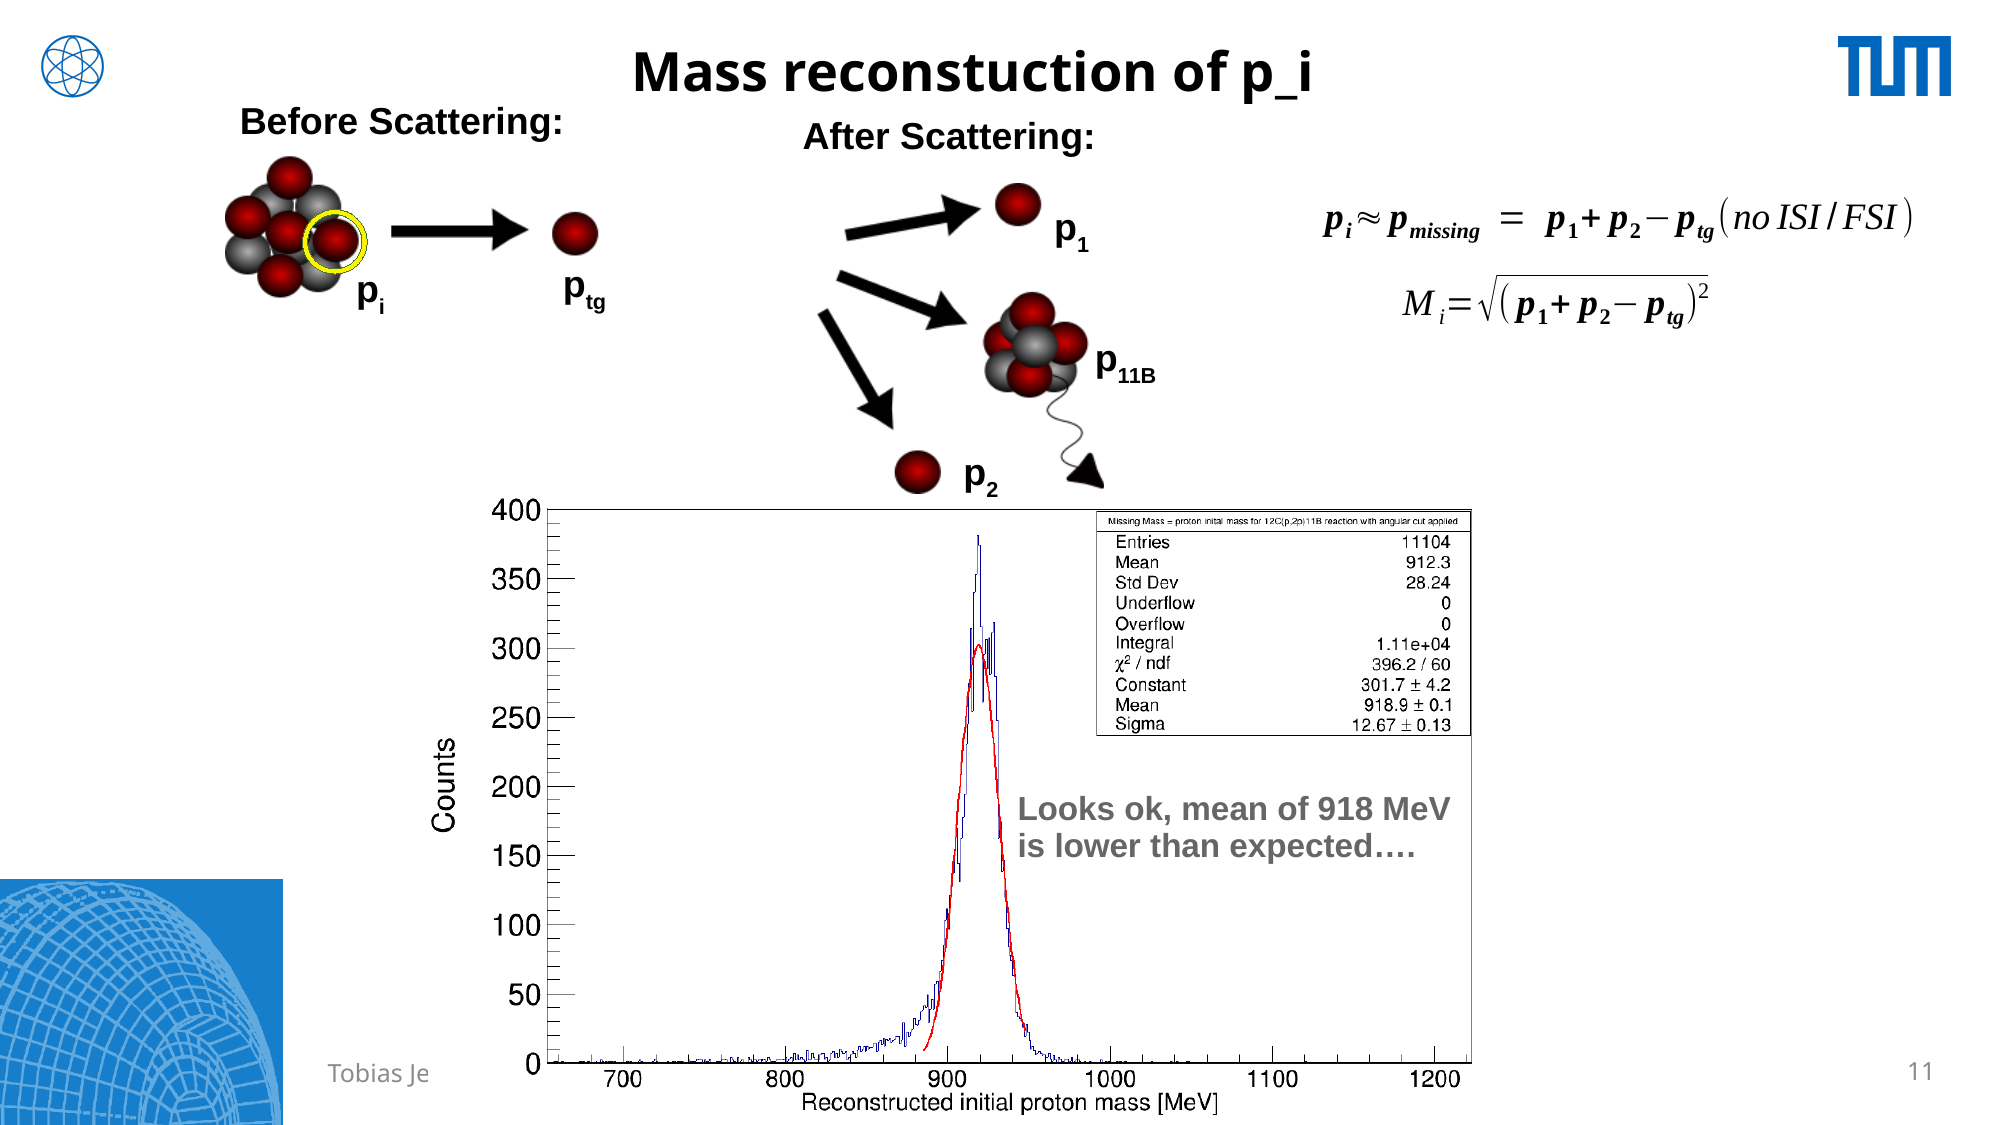

# Mass reconstuction of p_i
Before Scattering:
After Scattering:
p1
ptg
pi
p11B
p2
Looks ok, mean of 918 MeV is lower than expected….
Tobias Jenegger